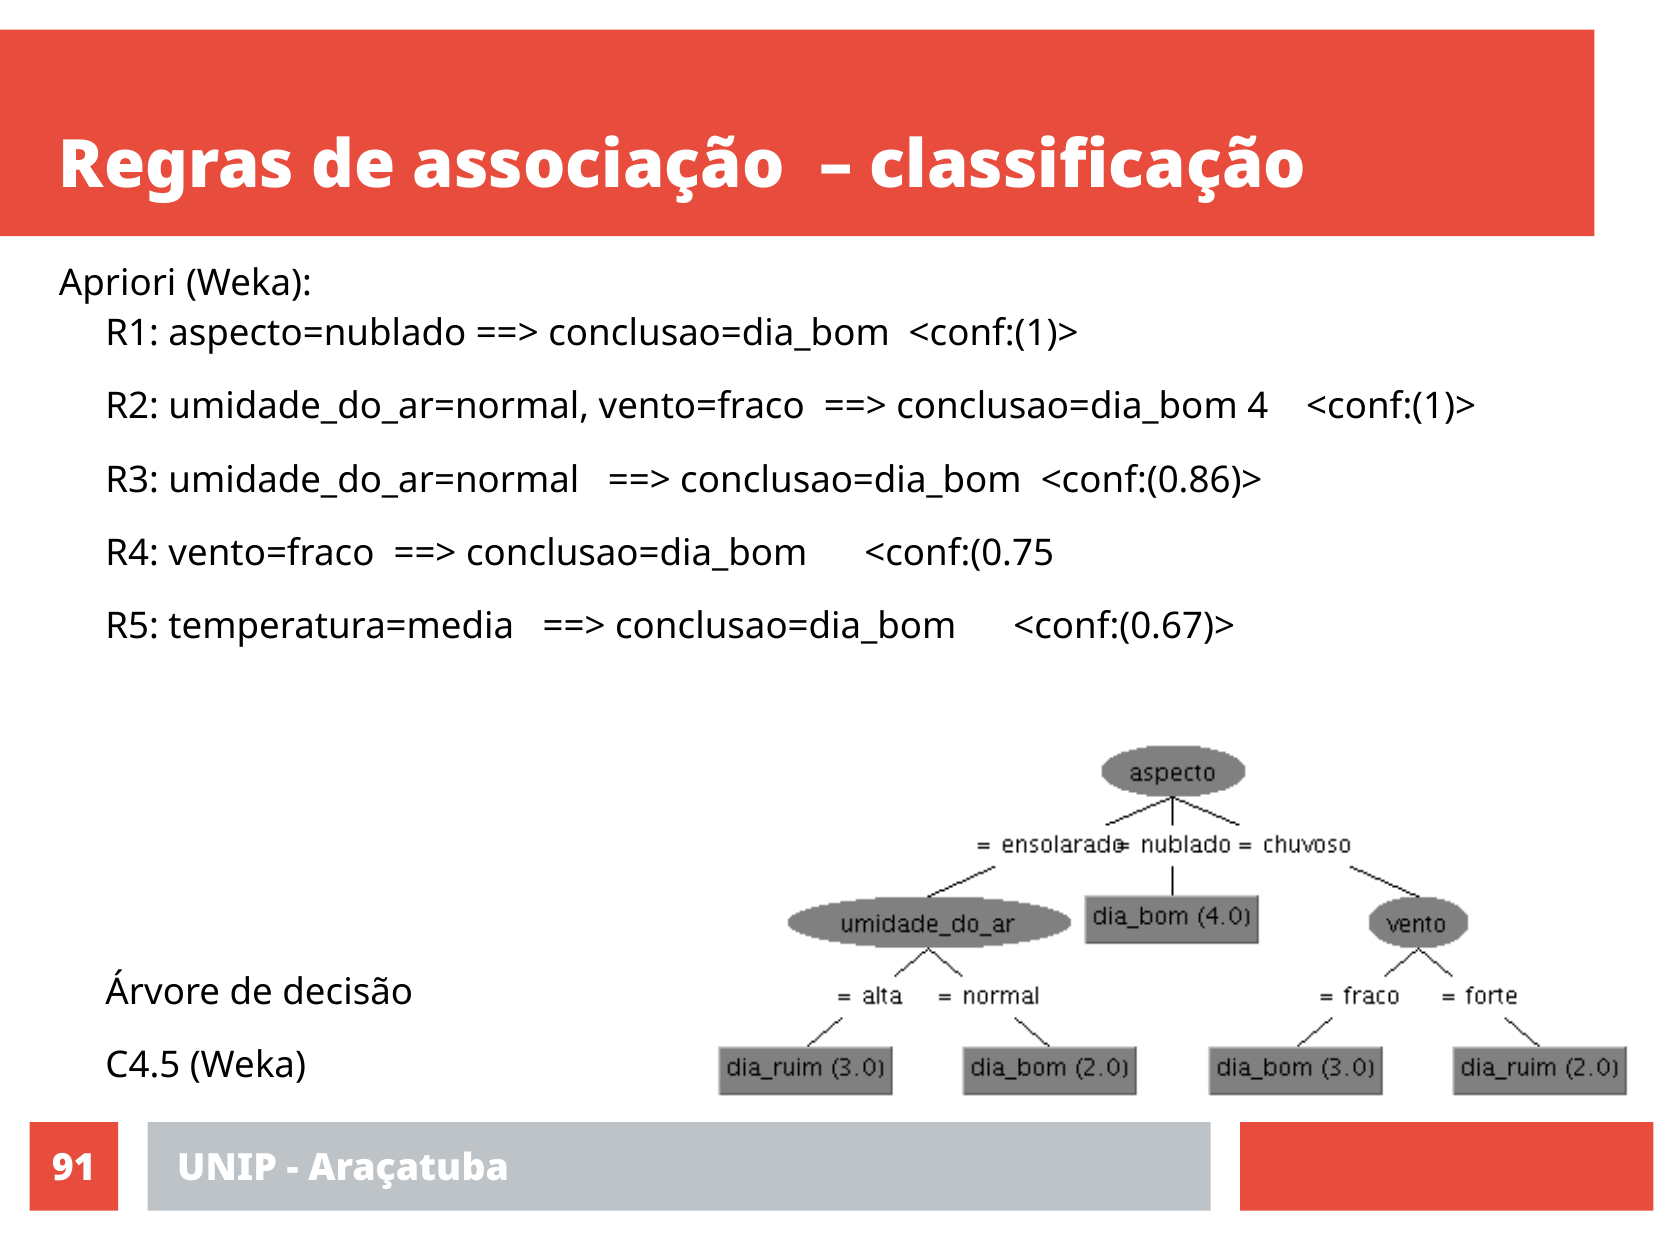

# Regras de associação – classificação
Apriori (Weka):
R1: aspecto=nublado ==> conclusao=dia_bom <conf:(1)>
R2: umidade_do_ar=normal, vento=fraco ==> conclusao=dia_bom 4 <conf:(1)>
R3: umidade_do_ar=normal ==> conclusao=dia_bom <conf:(0.86)>
R4: vento=fraco ==> conclusao=dia_bom <conf:(0.75
R5: temperatura=media ==> conclusao=dia_bom <conf:(0.67)>
Árvore de decisão
C4.5 (Weka)
91
UNIP - Araçatuba